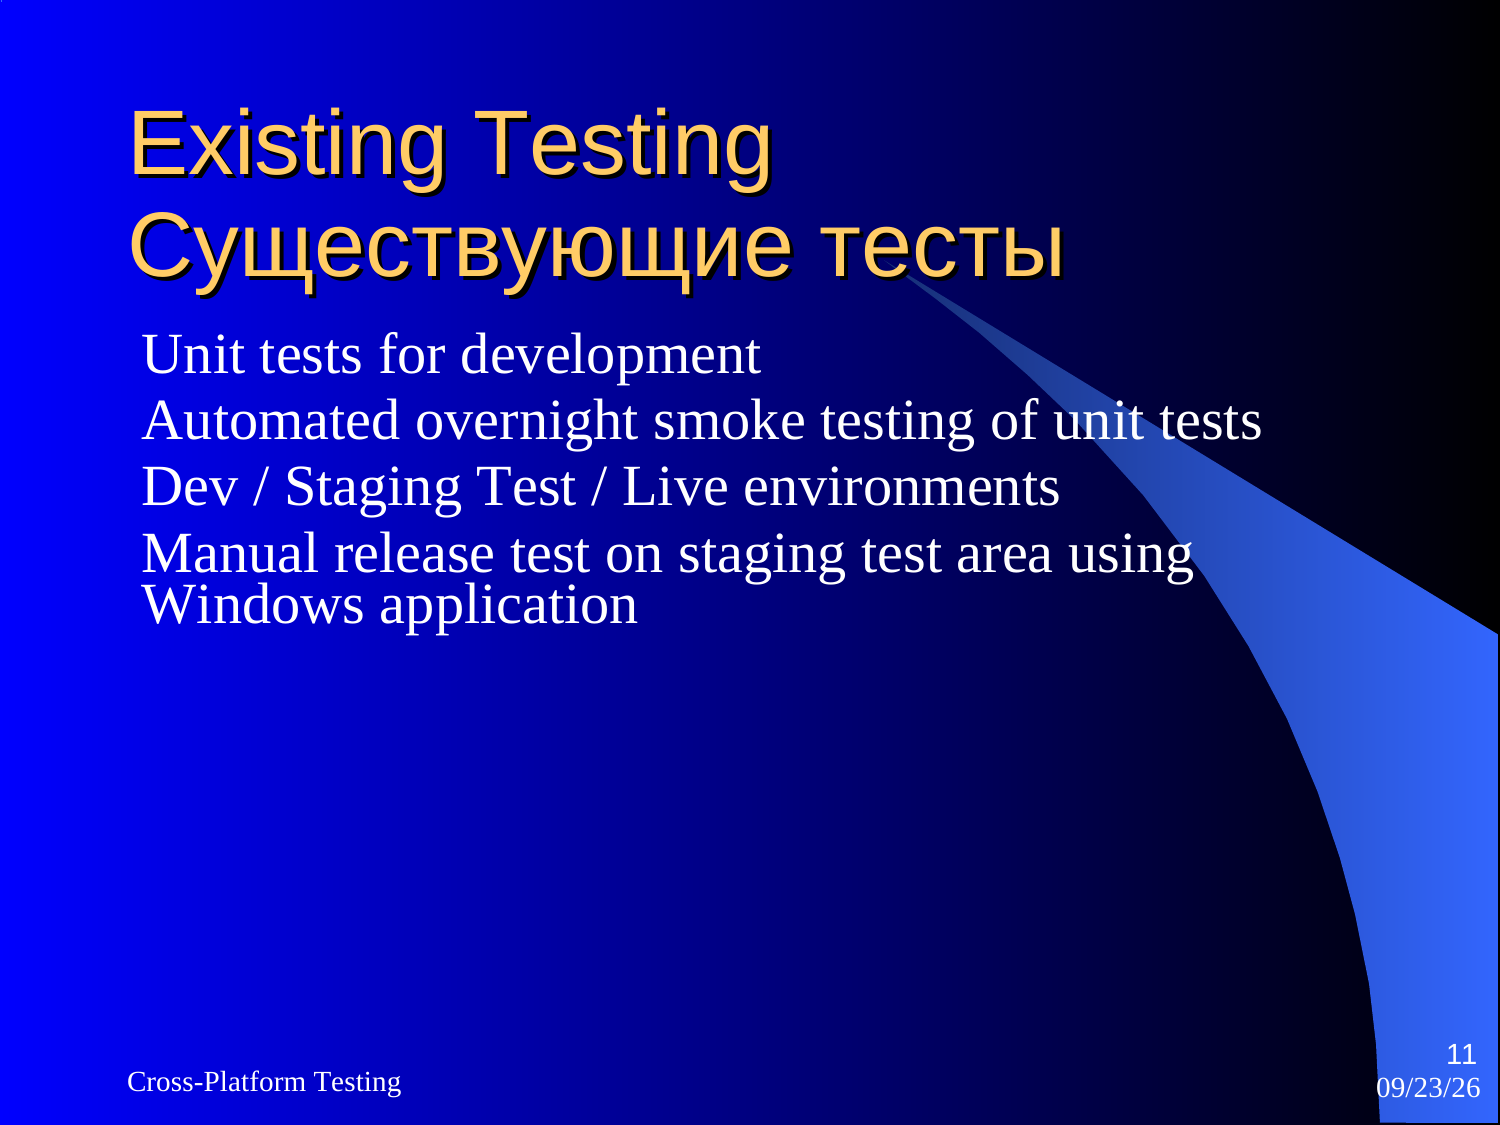

# Existing Testing Существующие тесты
Unit tests for development
Automated overnight smoke testing of unit tests
Dev / Staging Test / Live environments
Manual release test on staging test area using Windows application
11
Cross-Platform Testing